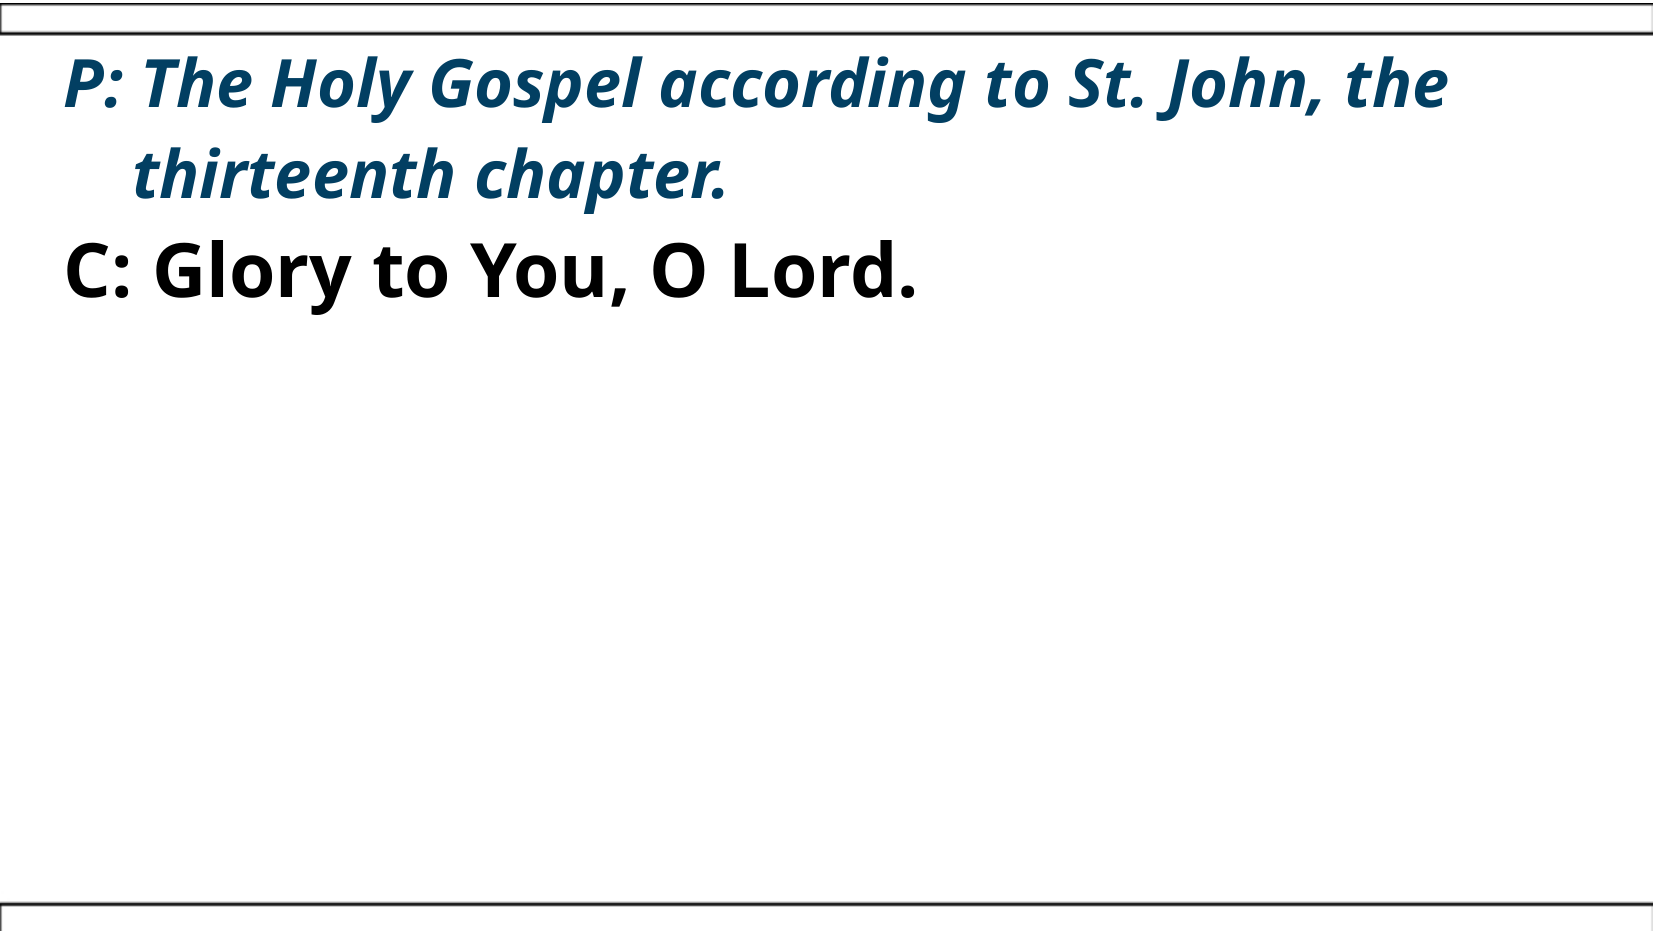

P: The Holy Gospel according to St. John, the
 thirteenth chapter.
C: Glory to You, O Lord.